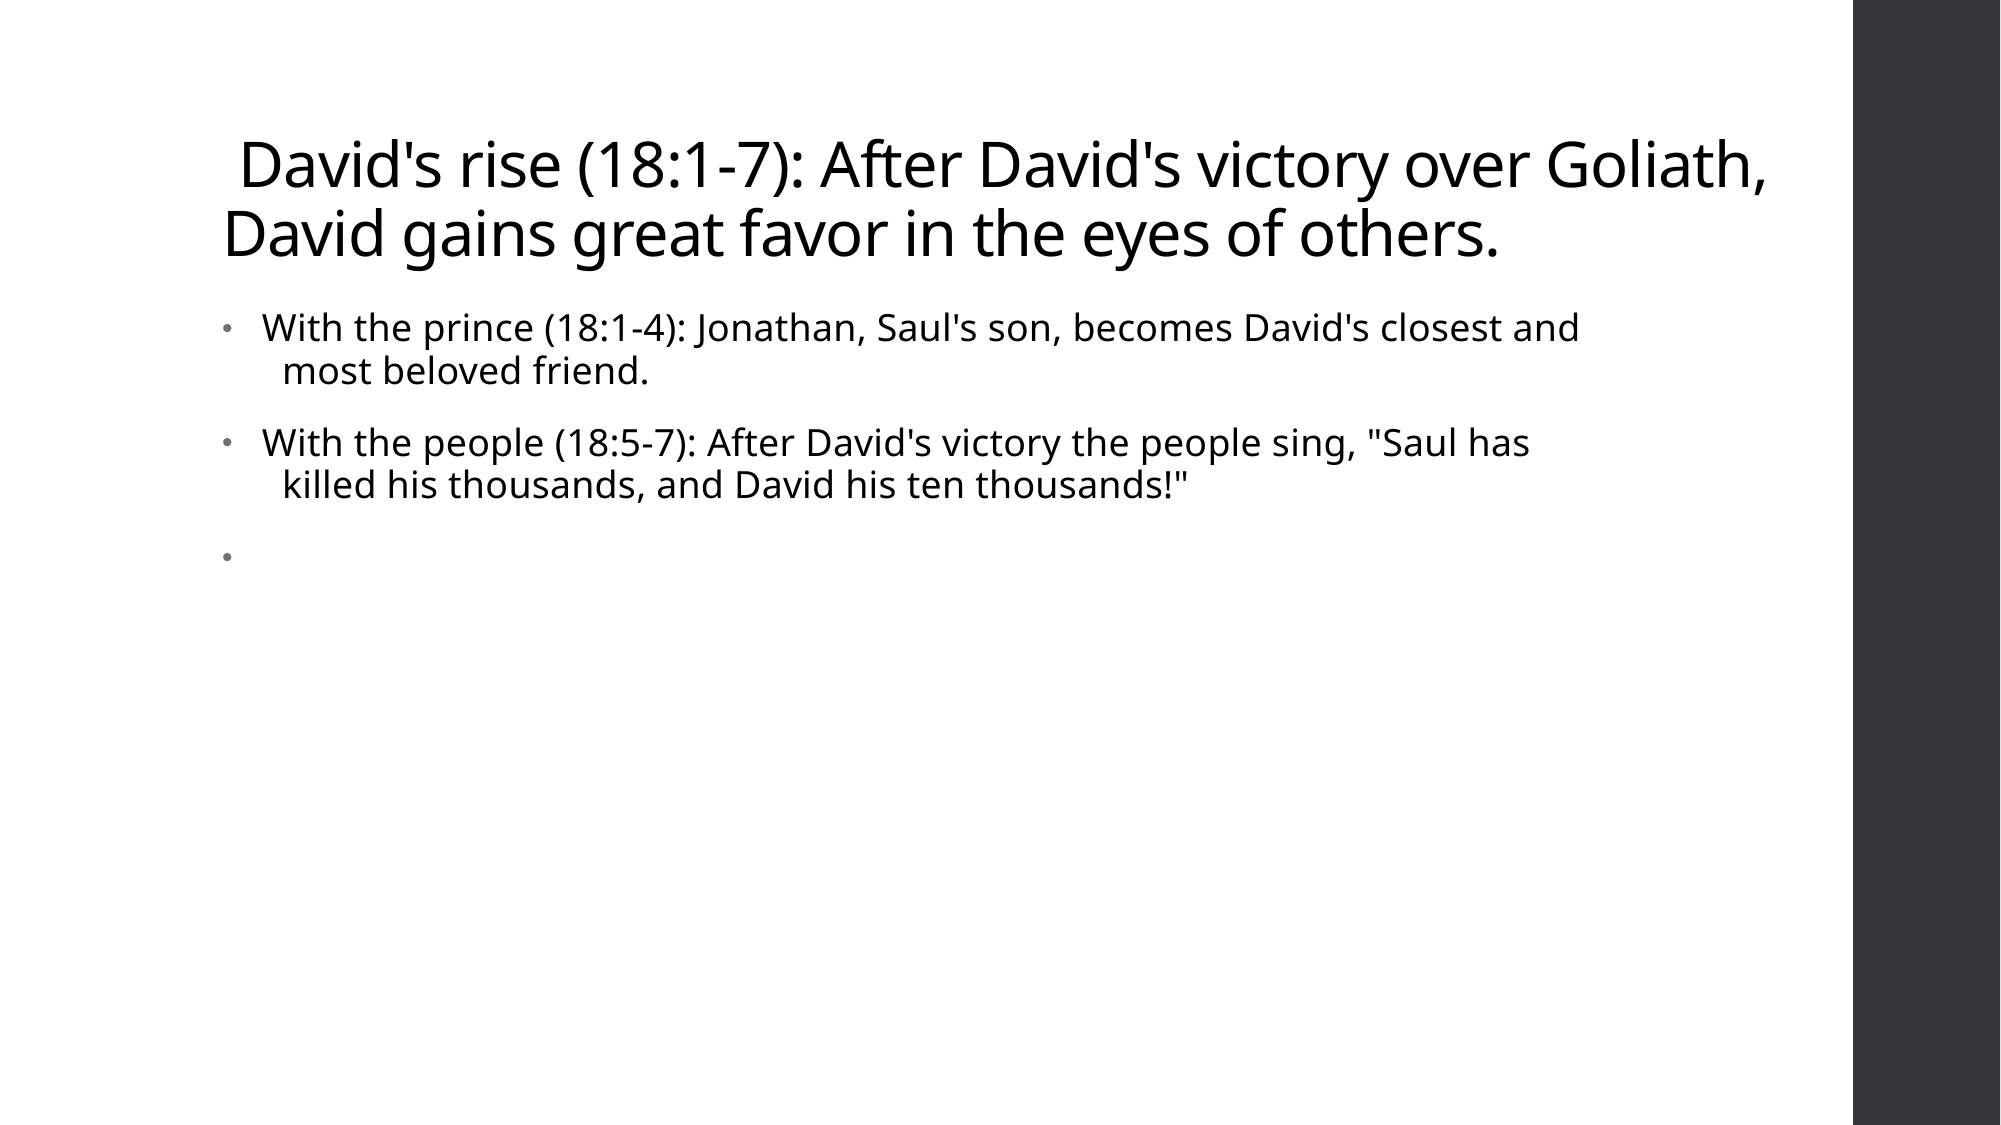

# David's rise (18:1-7): After David's victory over Goliath, David gains great favor in the eyes of others.
 With the prince (18:1-4): Jonathan, Saul's son, becomes David's closest and most beloved friend.
 With the people (18:5-7): After David's victory the people sing, "Saul has killed his thousands, and David his ten thousands!"